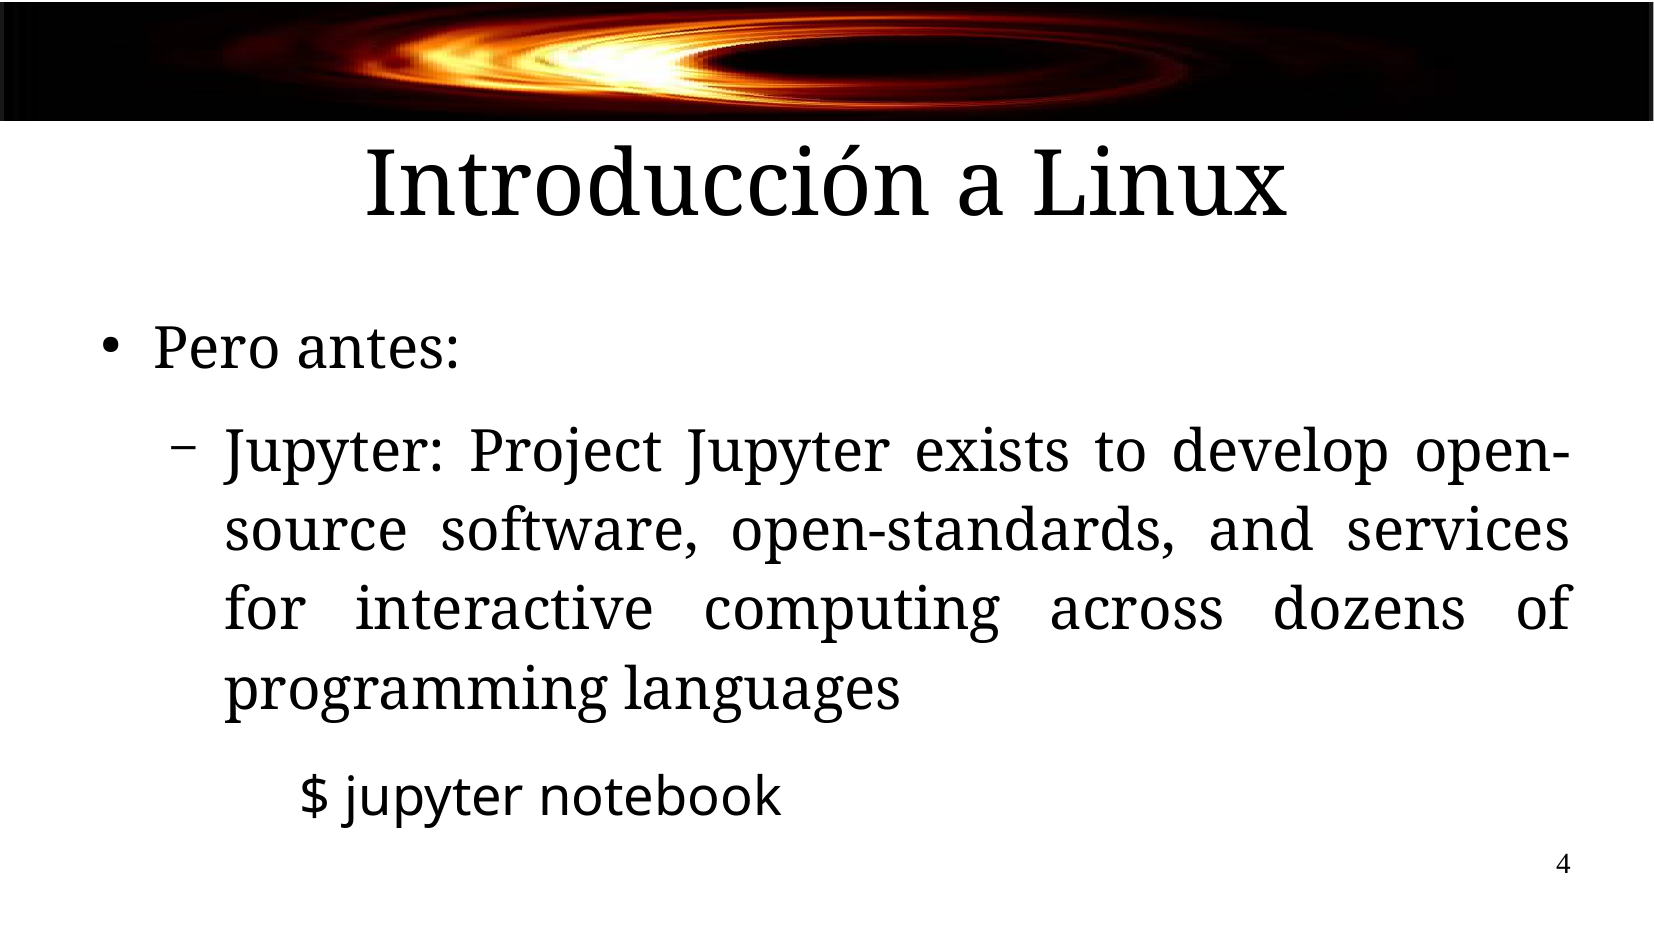

# Introducción a Linux
Pero antes:
Jupyter: Project Jupyter exists to develop open-source software, open-standards, and services for interactive computing across dozens of programming languages
$ jupyter notebook
4